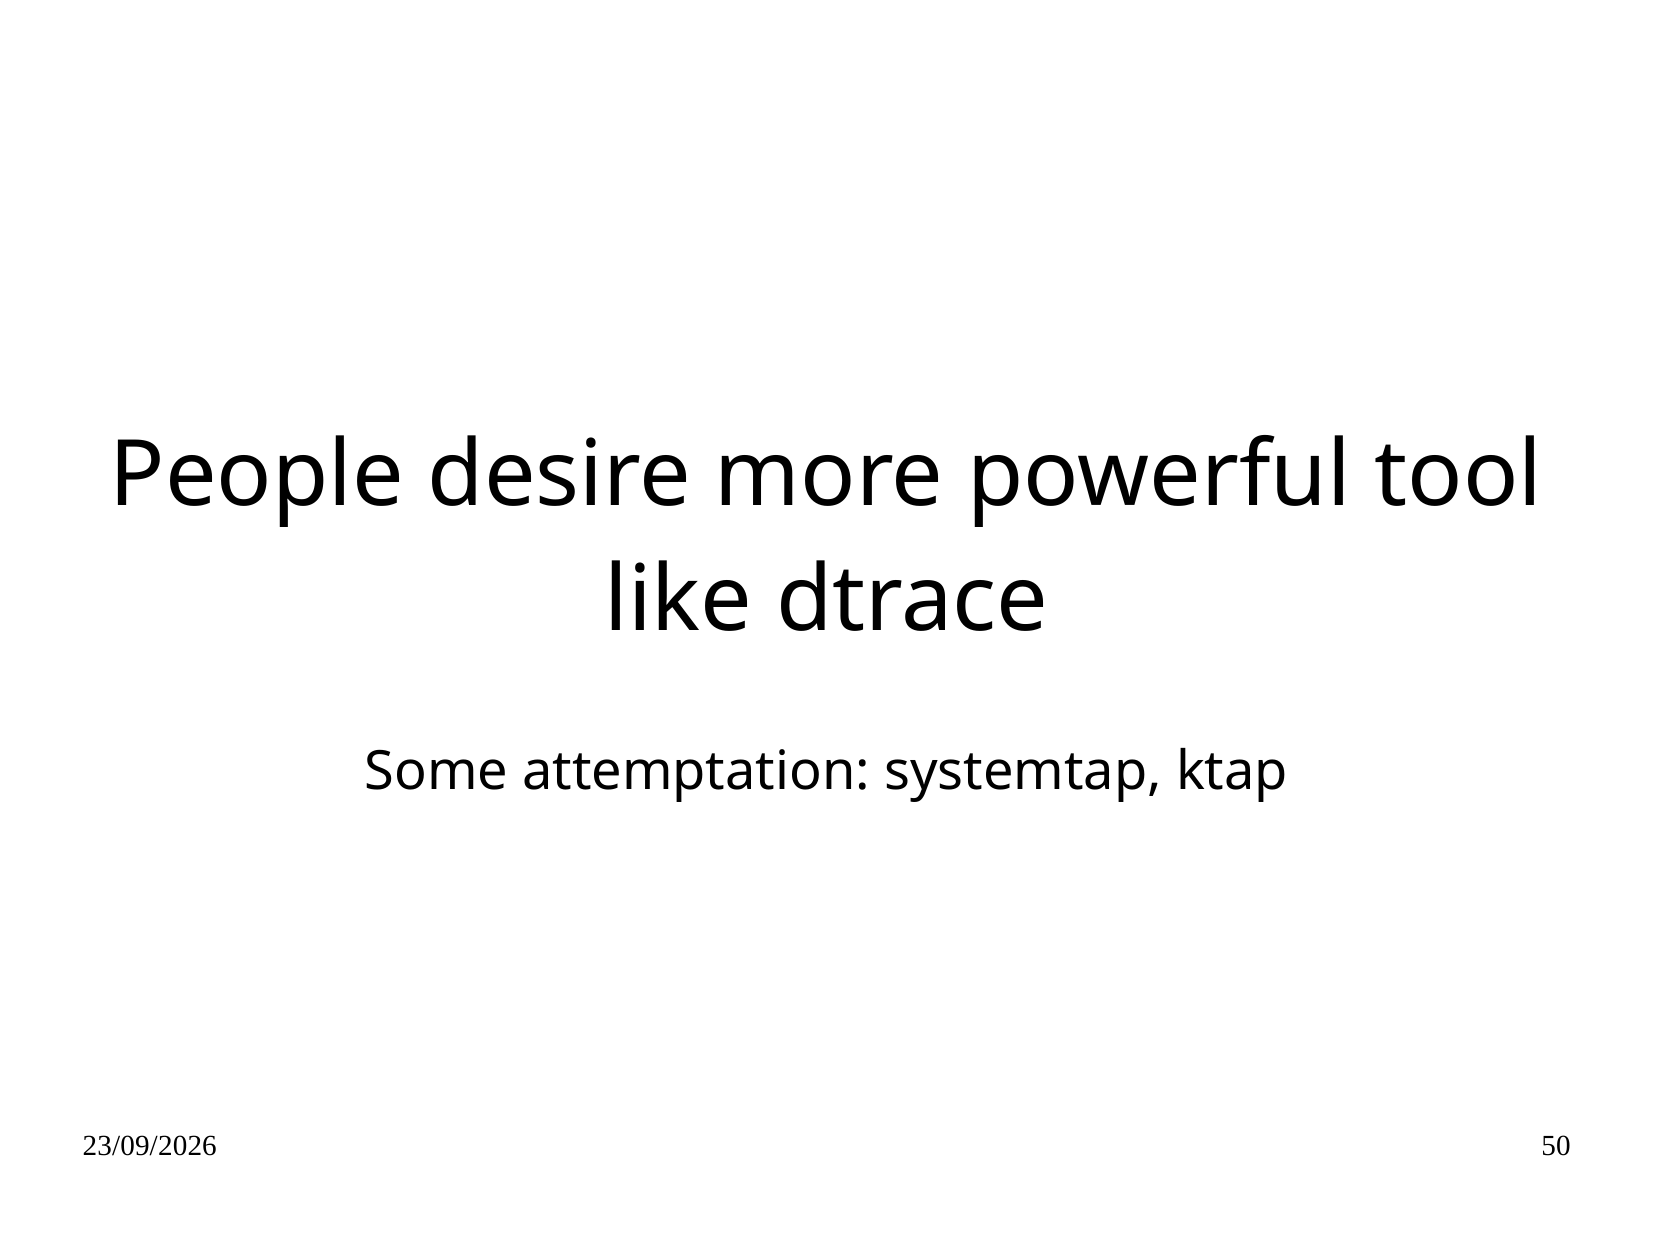

# People desire more powerful tool like dtrace
Some attemptation: systemtap, ktap
50